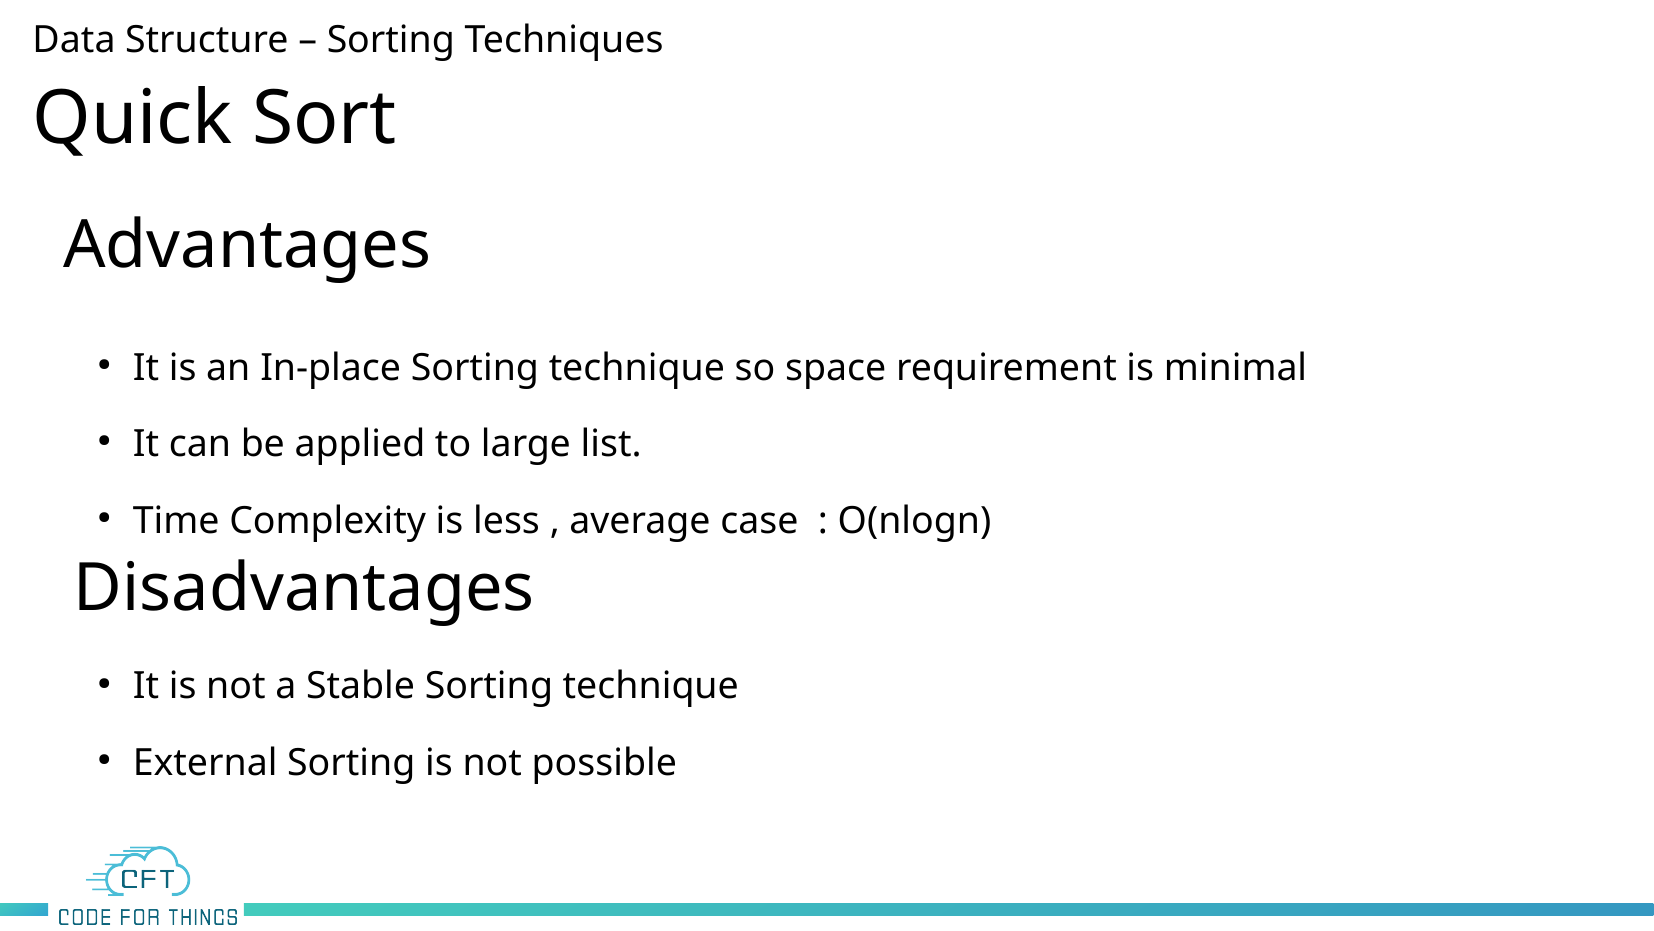

# Data Structure – Sorting Techniques Quick Sort
Advantages
It is an In-place Sorting technique so space requirement is minimal
It can be applied to large list.
Time Complexity is less , average case : O(nlogn)
Disadvantages
It is not a Stable Sorting technique
External Sorting is not possible